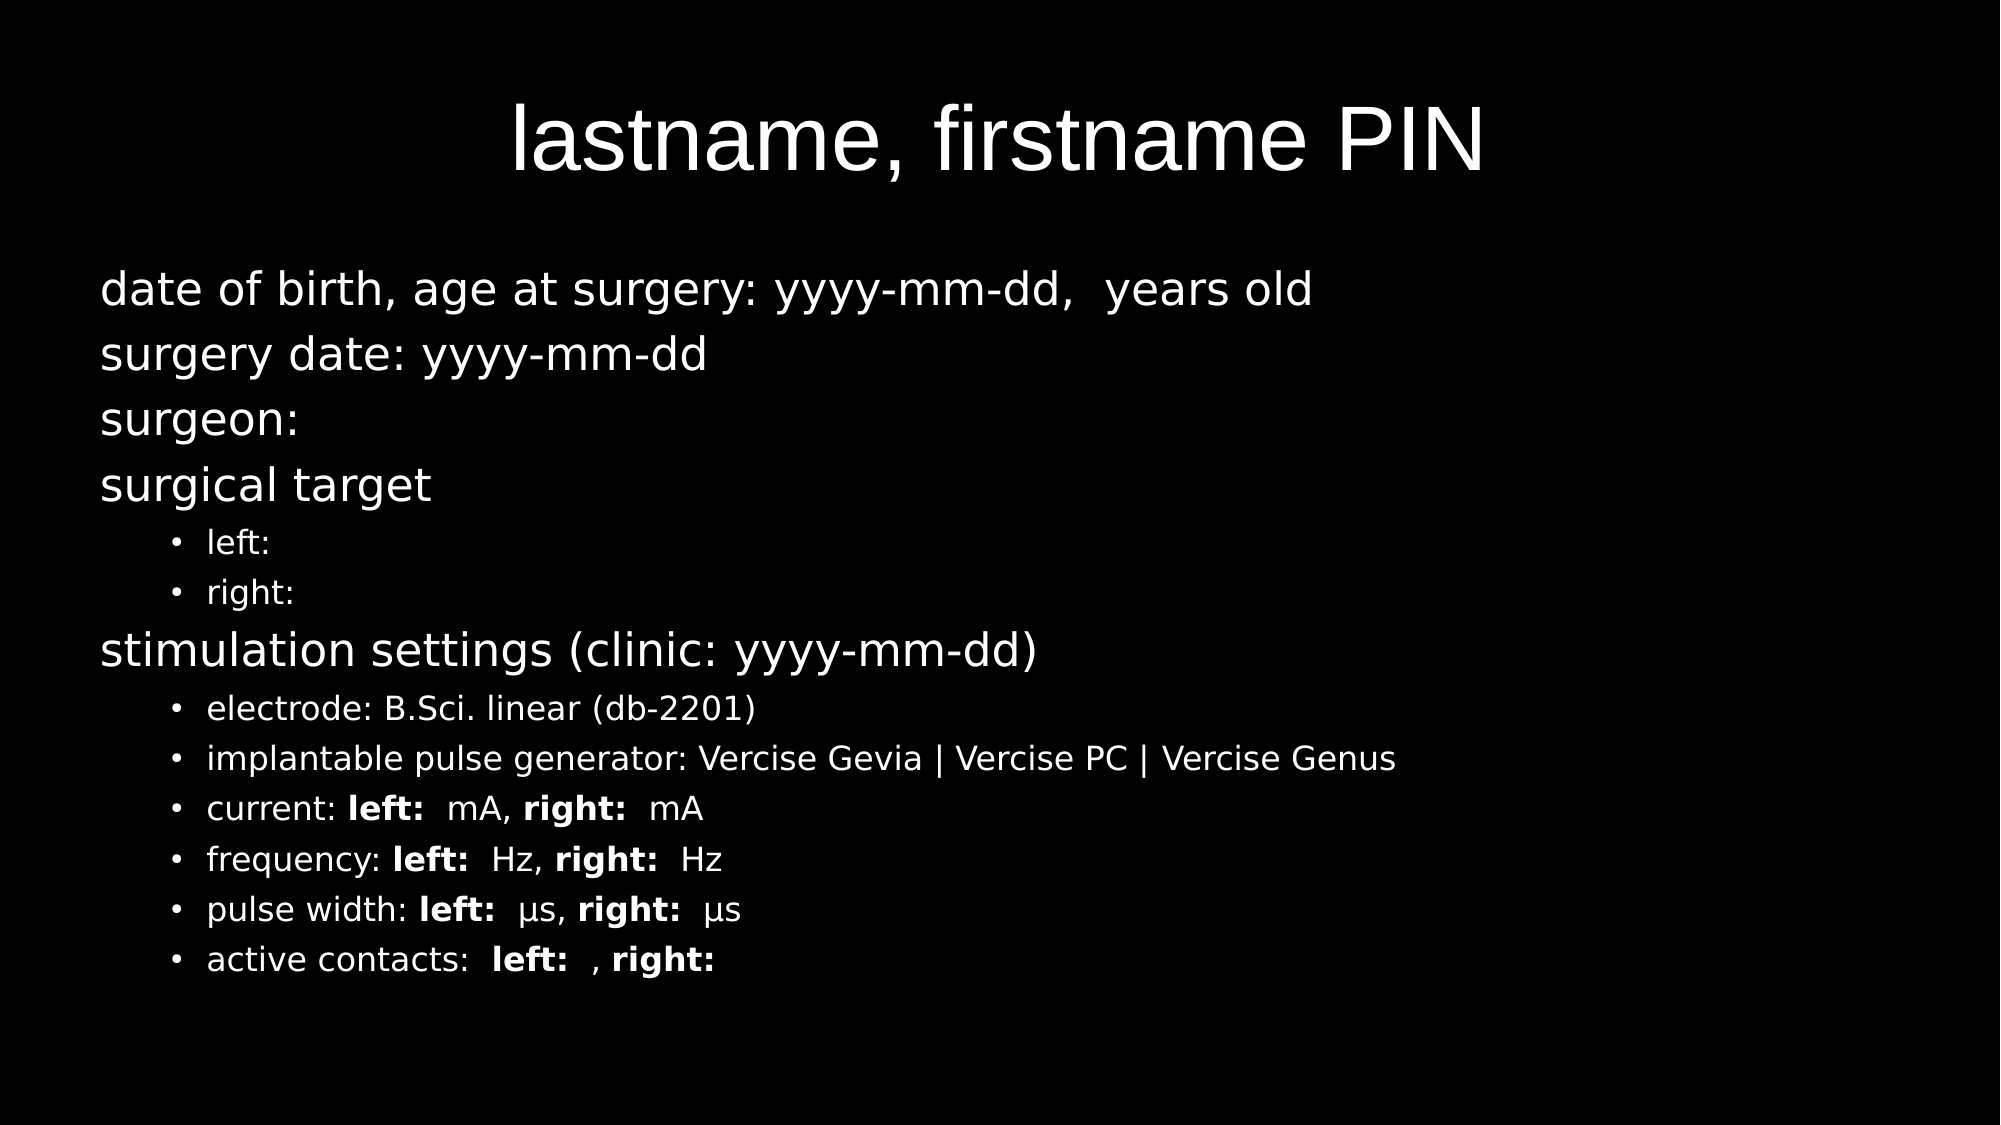

# lastname, firstname PIN
date of birth, age at surgery: yyyy-mm-dd, years old
surgery date: yyyy-mm-dd
surgeon:
surgical target
left:
right:
stimulation settings (clinic: yyyy-mm-dd)
electrode: B.Sci. linear (db-2201)
implantable pulse generator: Vercise Gevia | Vercise PC | Vercise Genus
current: left: mA, right: mA
frequency: left: Hz, right: Hz
pulse width: left: μs, right: μs
active contacts: left: , right: